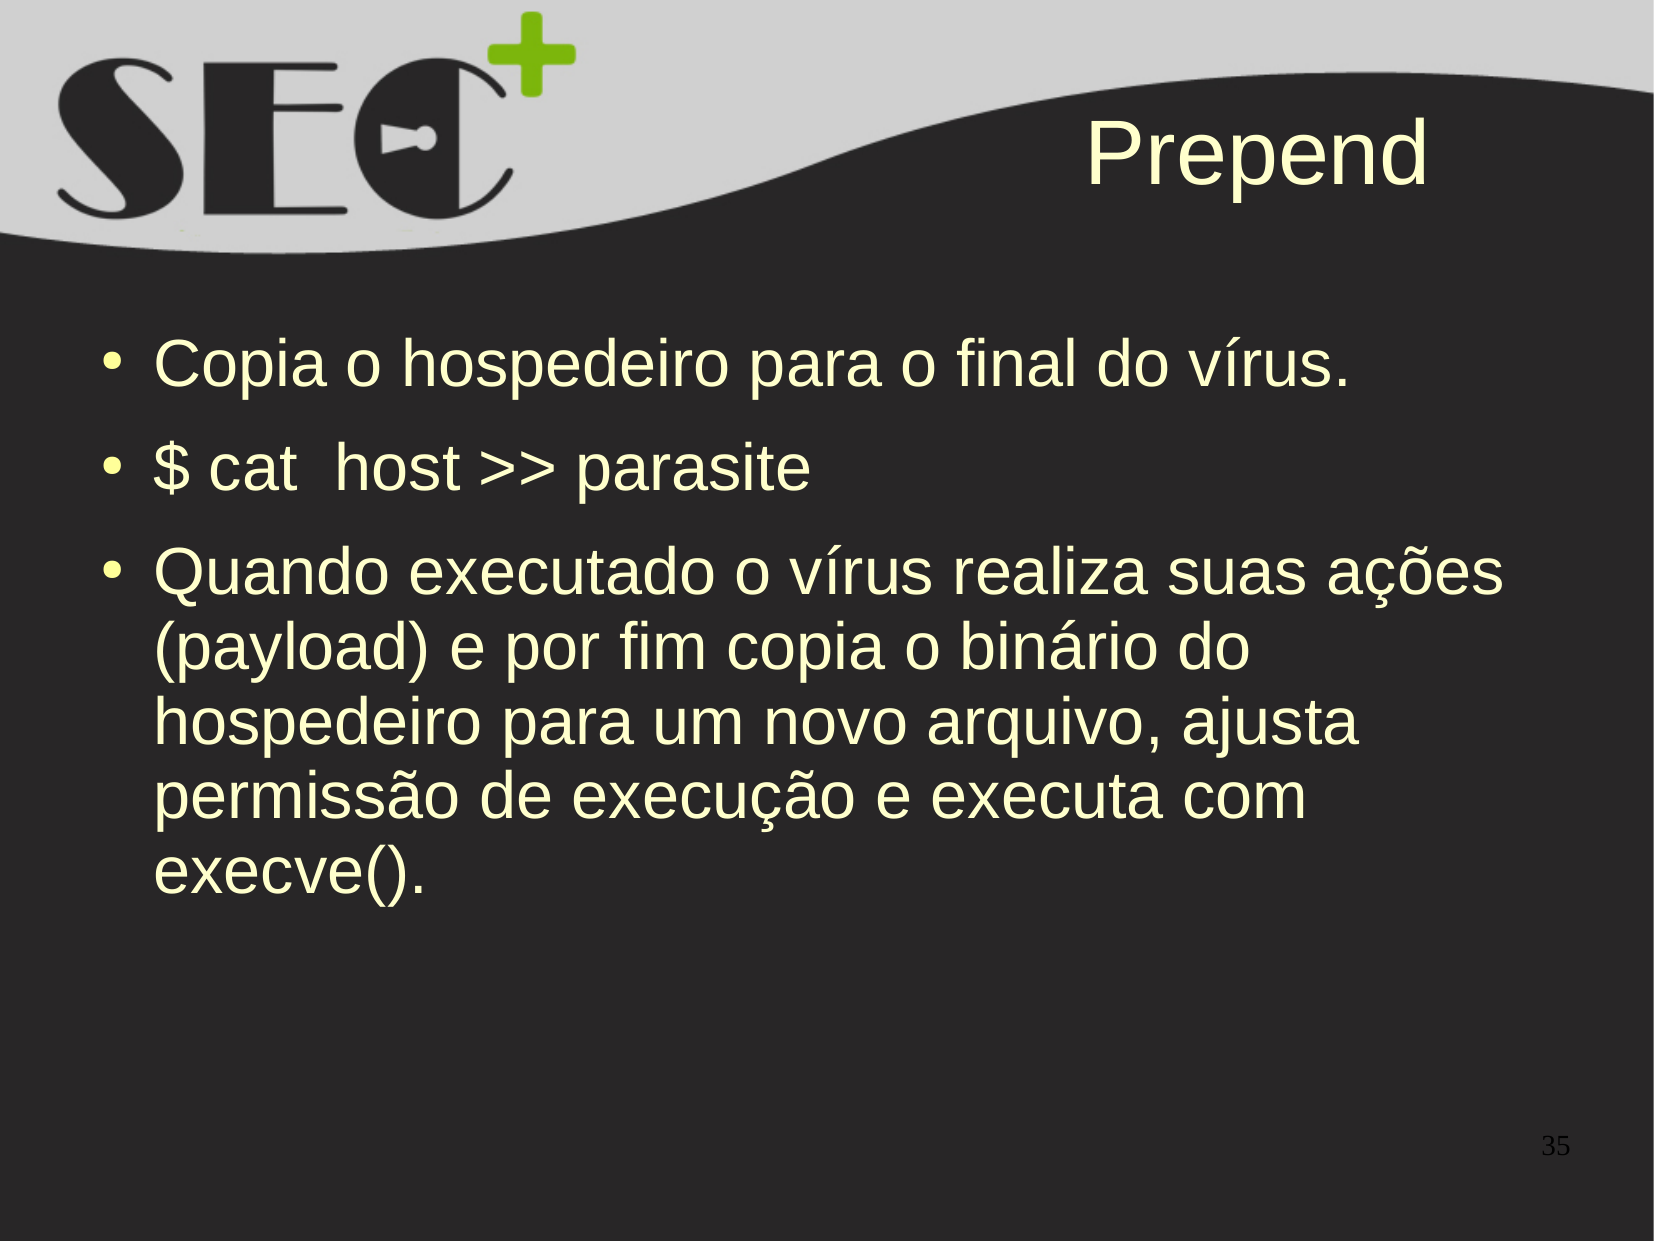

# Prepend
Copia o hospedeiro para o final do vírus.
$ cat host >> parasite
Quando executado o vírus realiza suas ações (payload) e por fim copia o binário do hospedeiro para um novo arquivo, ajusta permissão de execução e executa com execve().
35